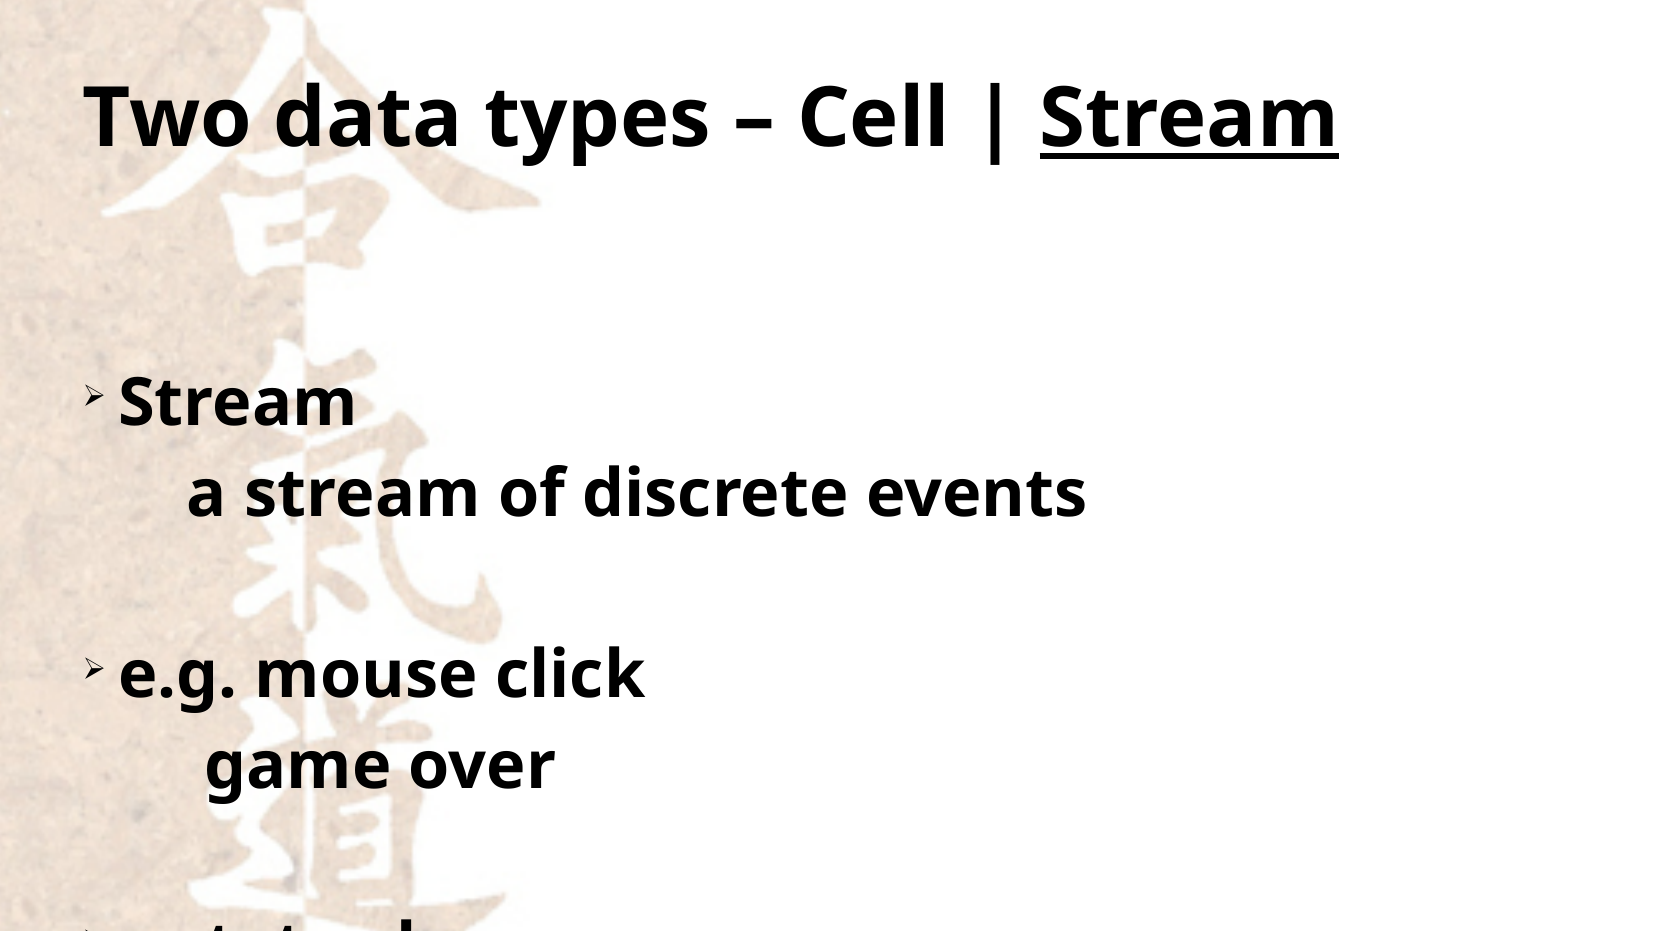

# Two data types – Cell | Stream
Stream
 a stream of discrete events
e.g. mouse click
 game over
= state change